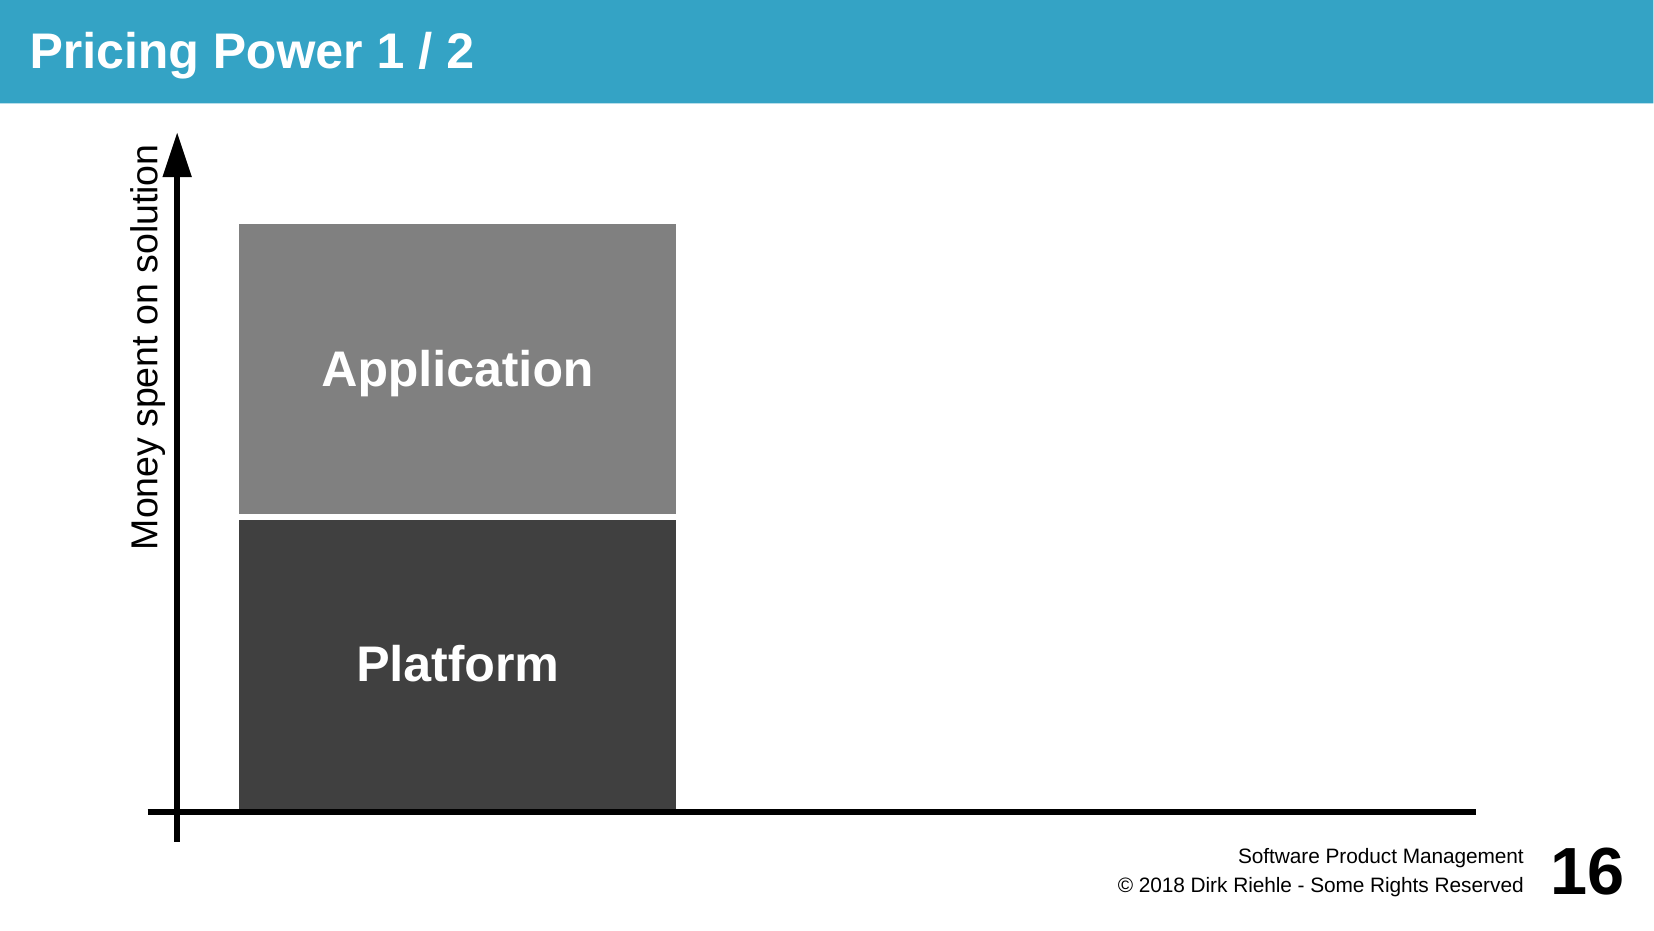

# Pricing Power 1 / 2
Application
Money spent on solution
Platform
Software Product Management
16
© 2018 Dirk Riehle - Some Rights Reserved